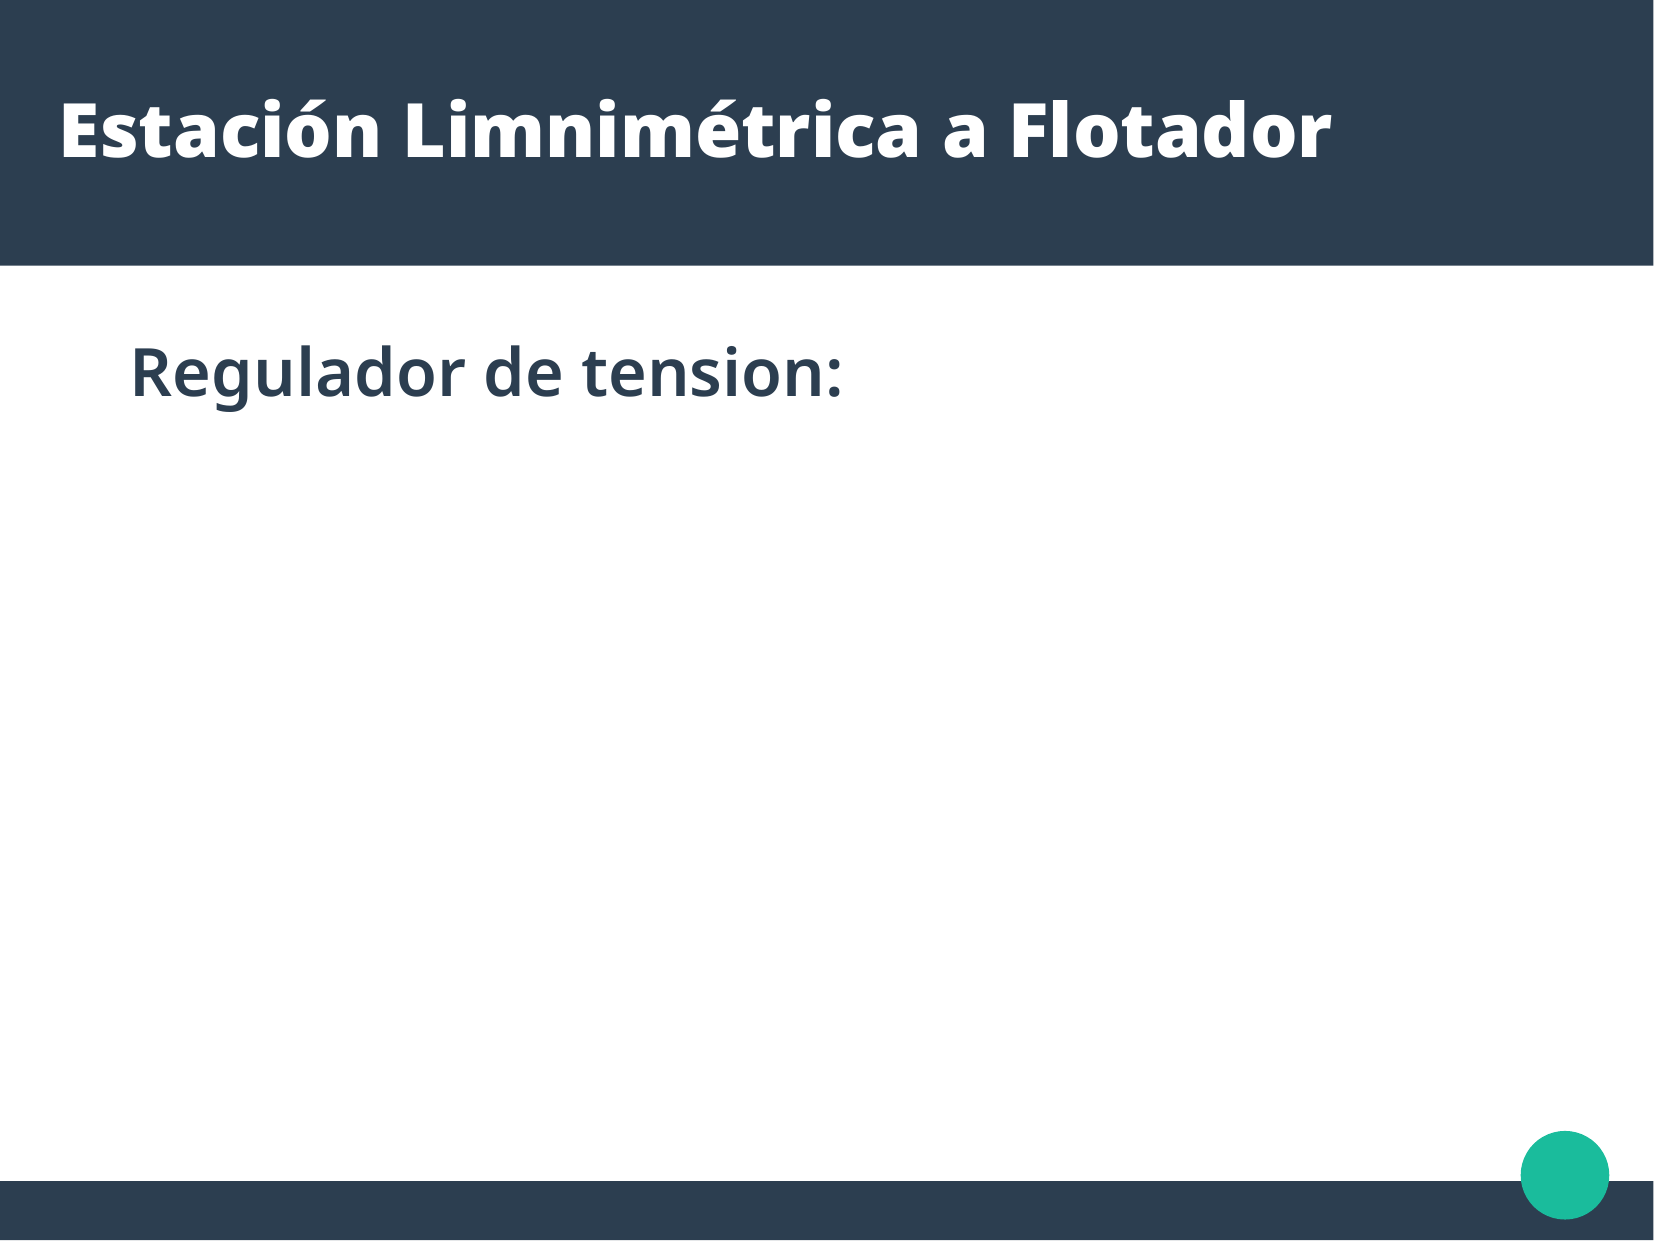

# Estación Limnimétrica a Flotador
Regulador de tension: